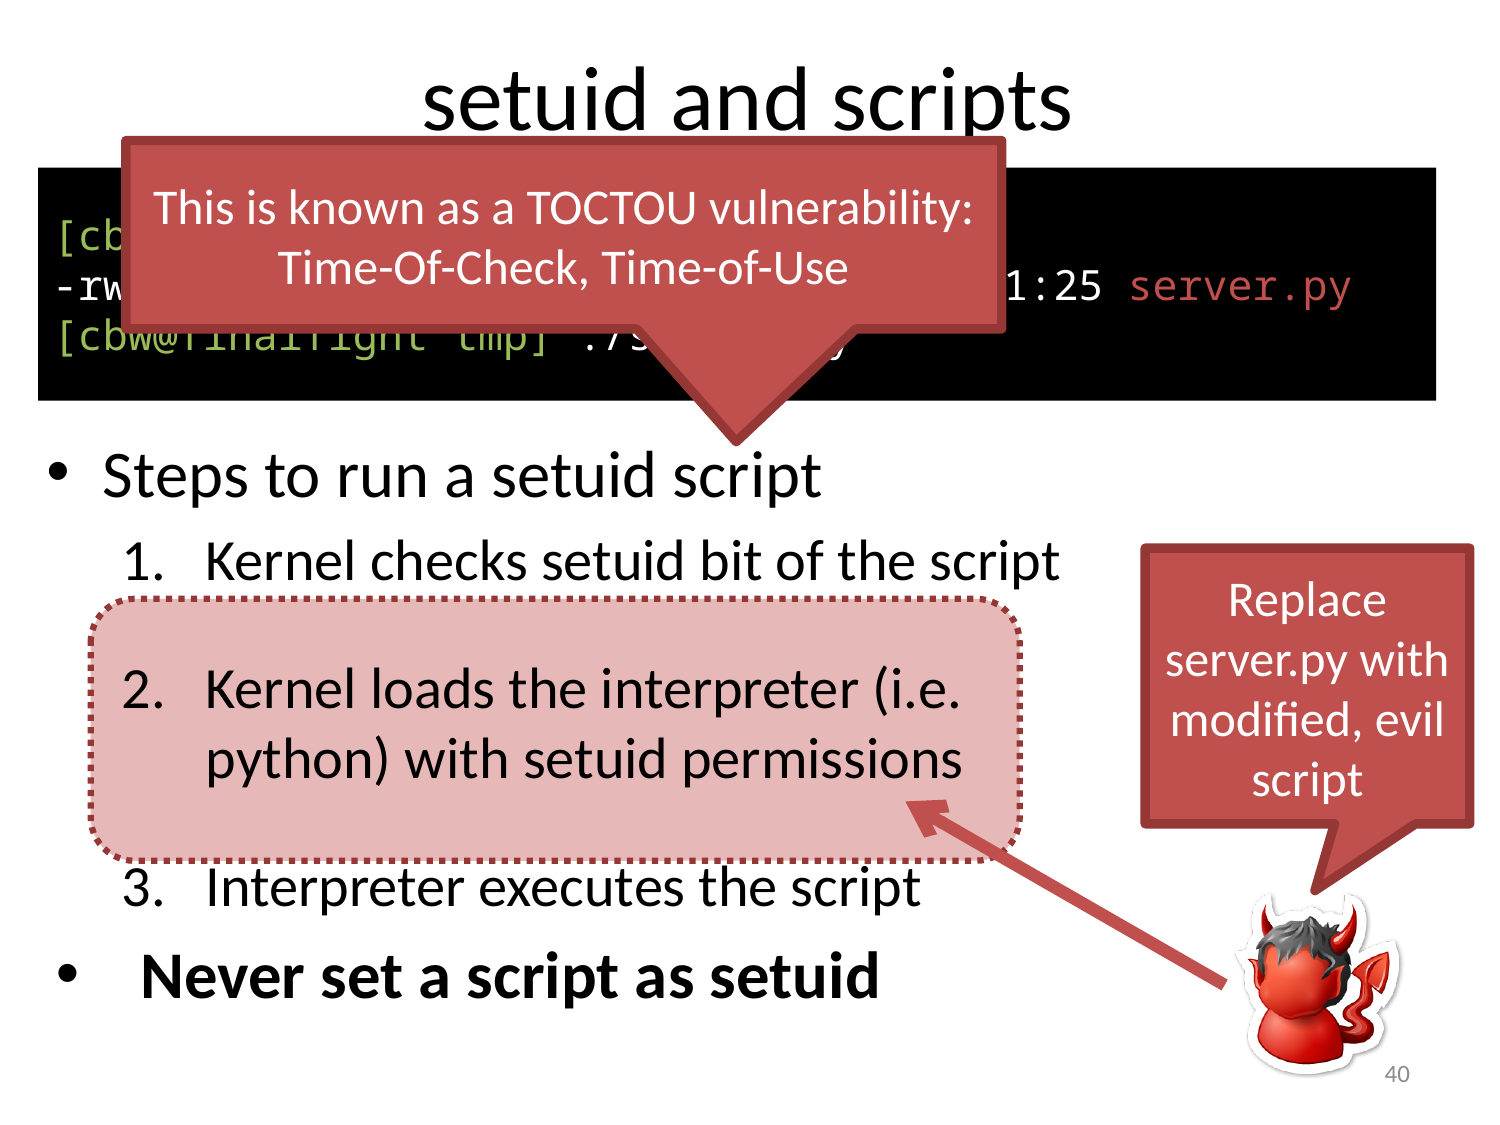

# setuid and scripts
This is known as a TOCTOU vulnerability:
Time-Of-Check, Time-of-Use
[cbw@finalfight tmp] ls -lh
-rwsr-xr-x 1 cbw faculty 2.3K Jan 23 11:25 server.py
[cbw@finalfight tmp] ./server.py
Steps to run a setuid script
Kernel checks setuid bit of the script
Kernel loads the interpreter (i.e. python) with setuid permissions
Interpreter executes the script
Never set a script as setuid
Replace server.py with modified, evil script